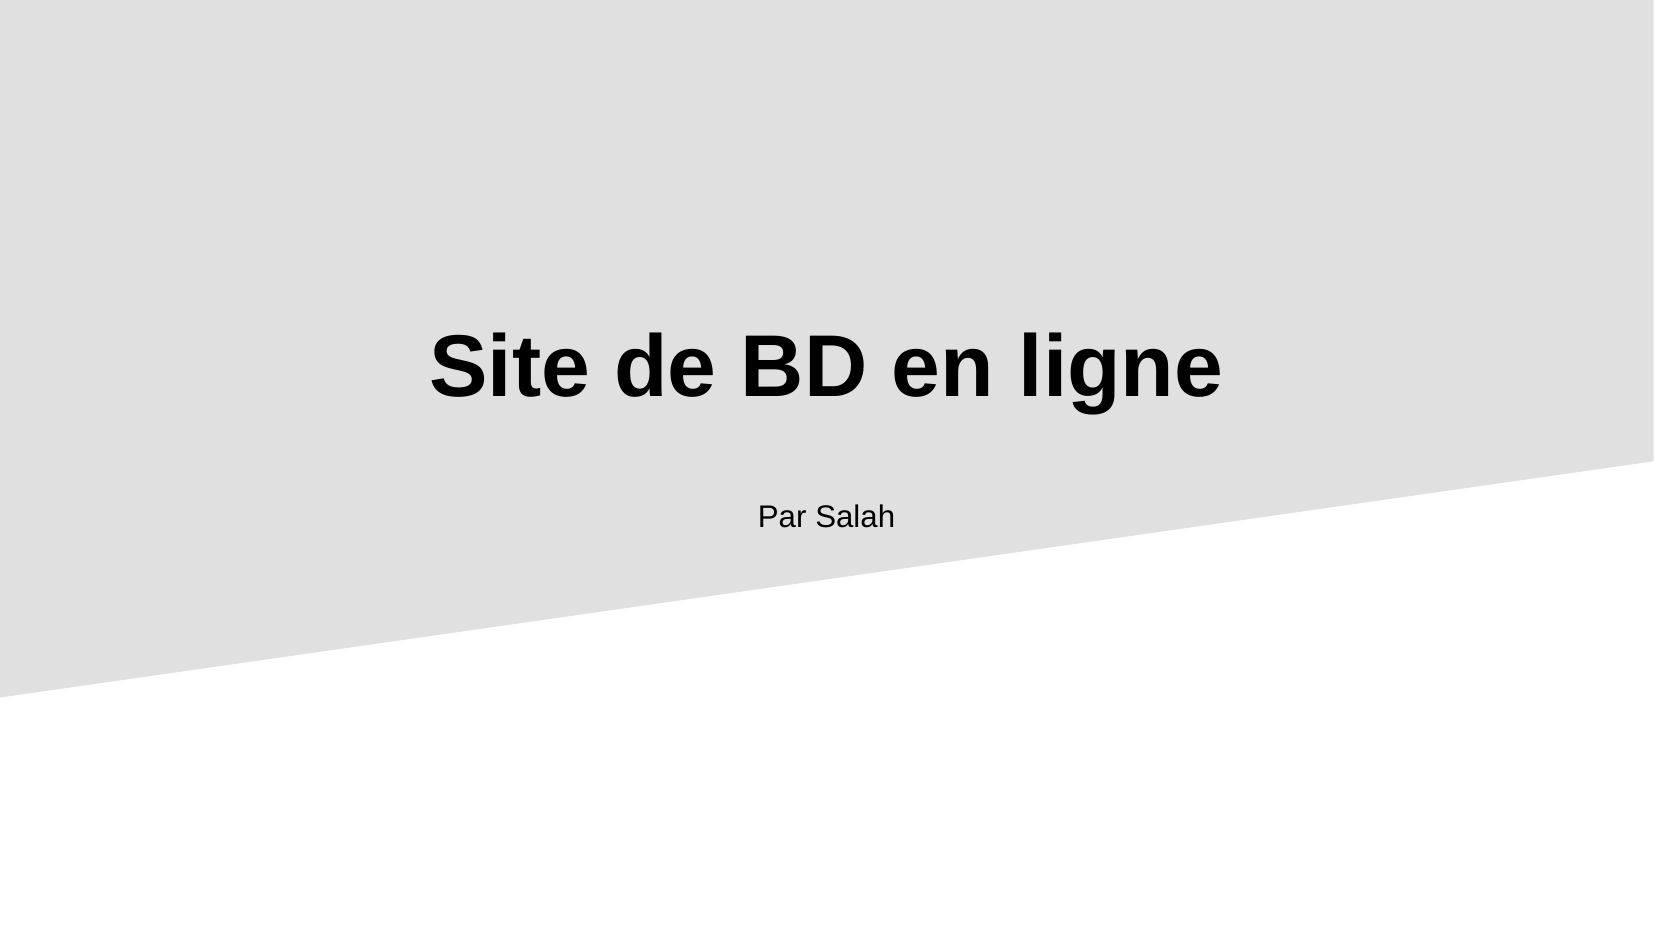

# Site de BD en ligne
Par Salah